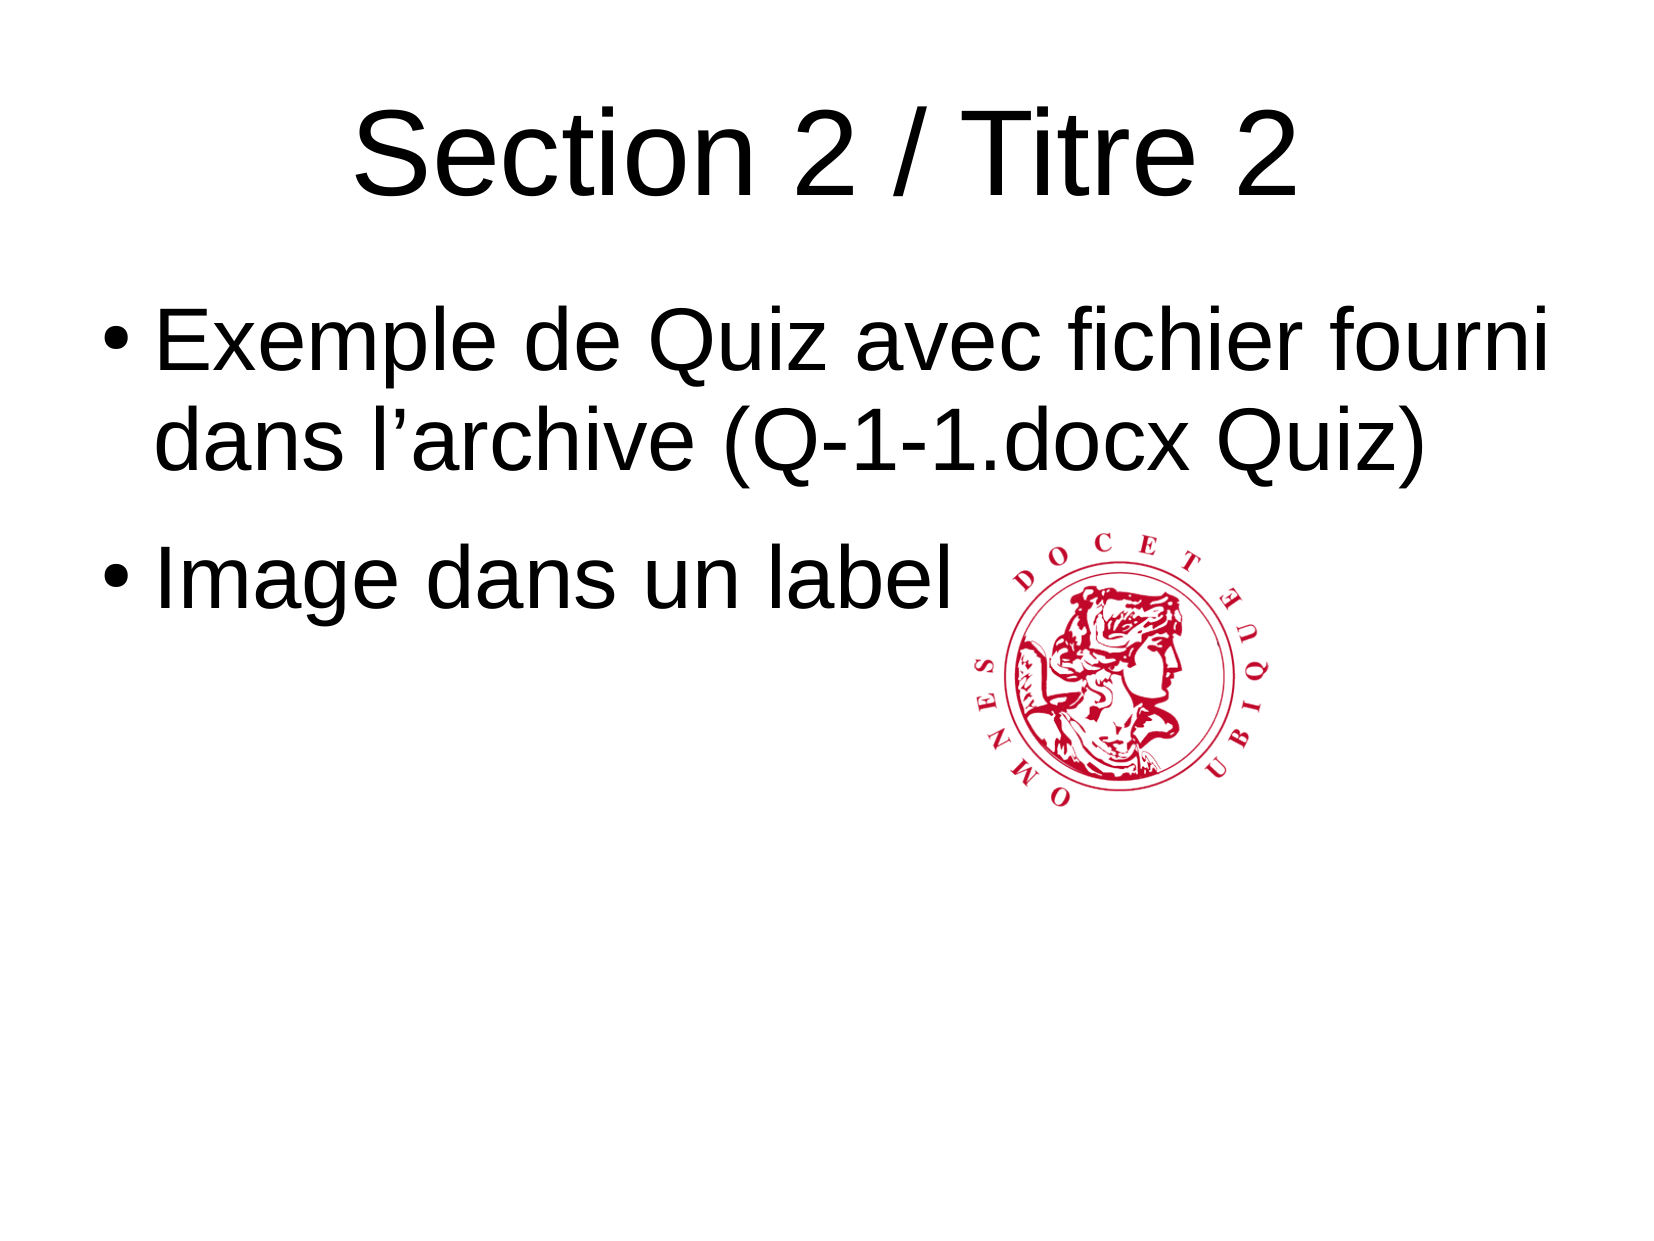

# Section 2 / Titre 2
Exemple de Quiz avec fichier fourni dans l’archive (Q-1-1.docx Quiz)
Image dans un label